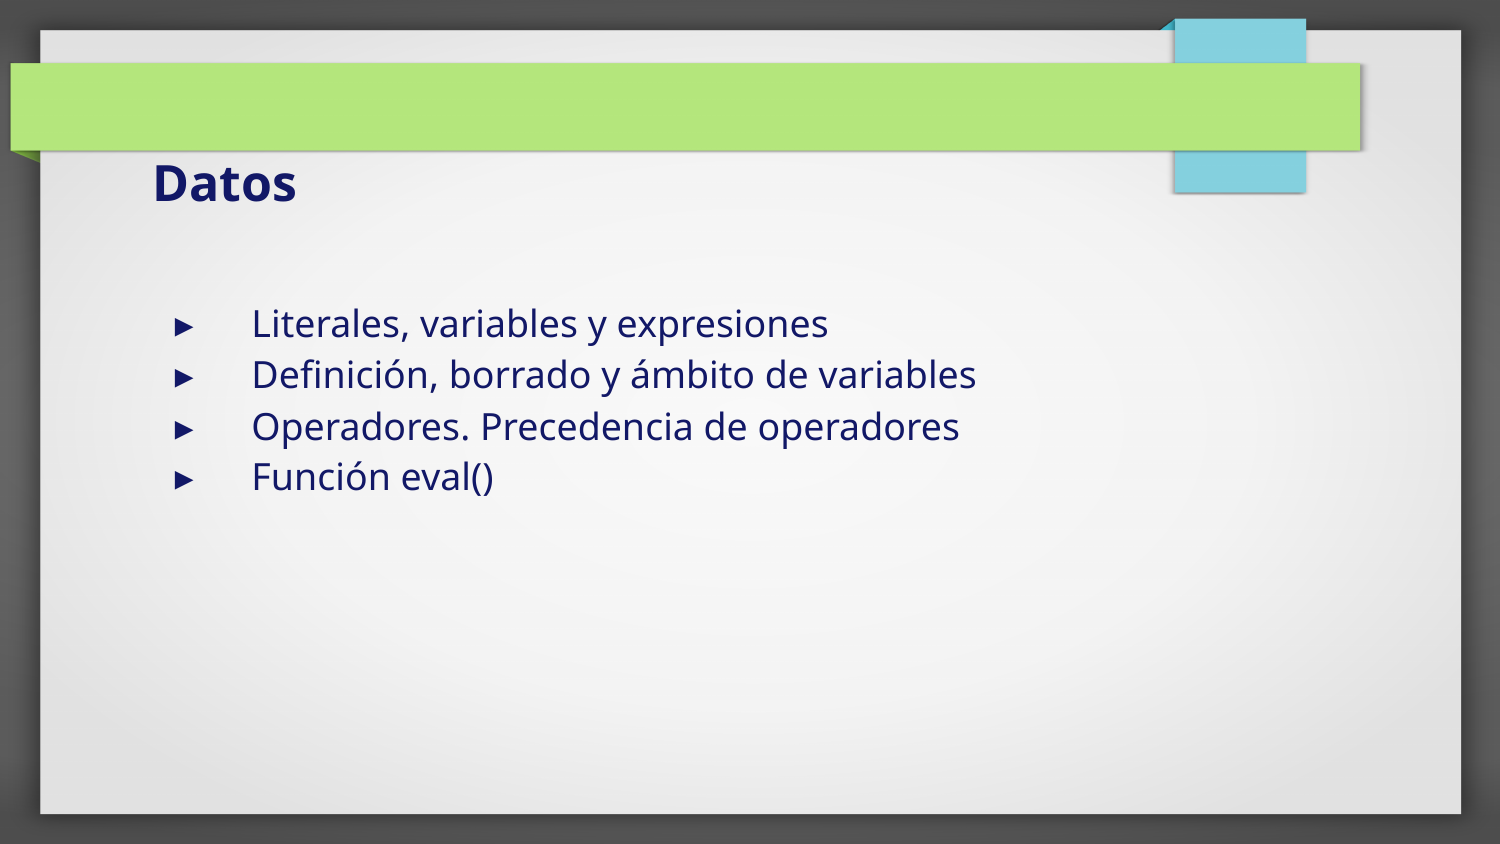

# Datos
 Literales, variables y expresiones
 Definición, borrado y ámbito de variables
 Operadores. Precedencia de operadores
 Función eval()